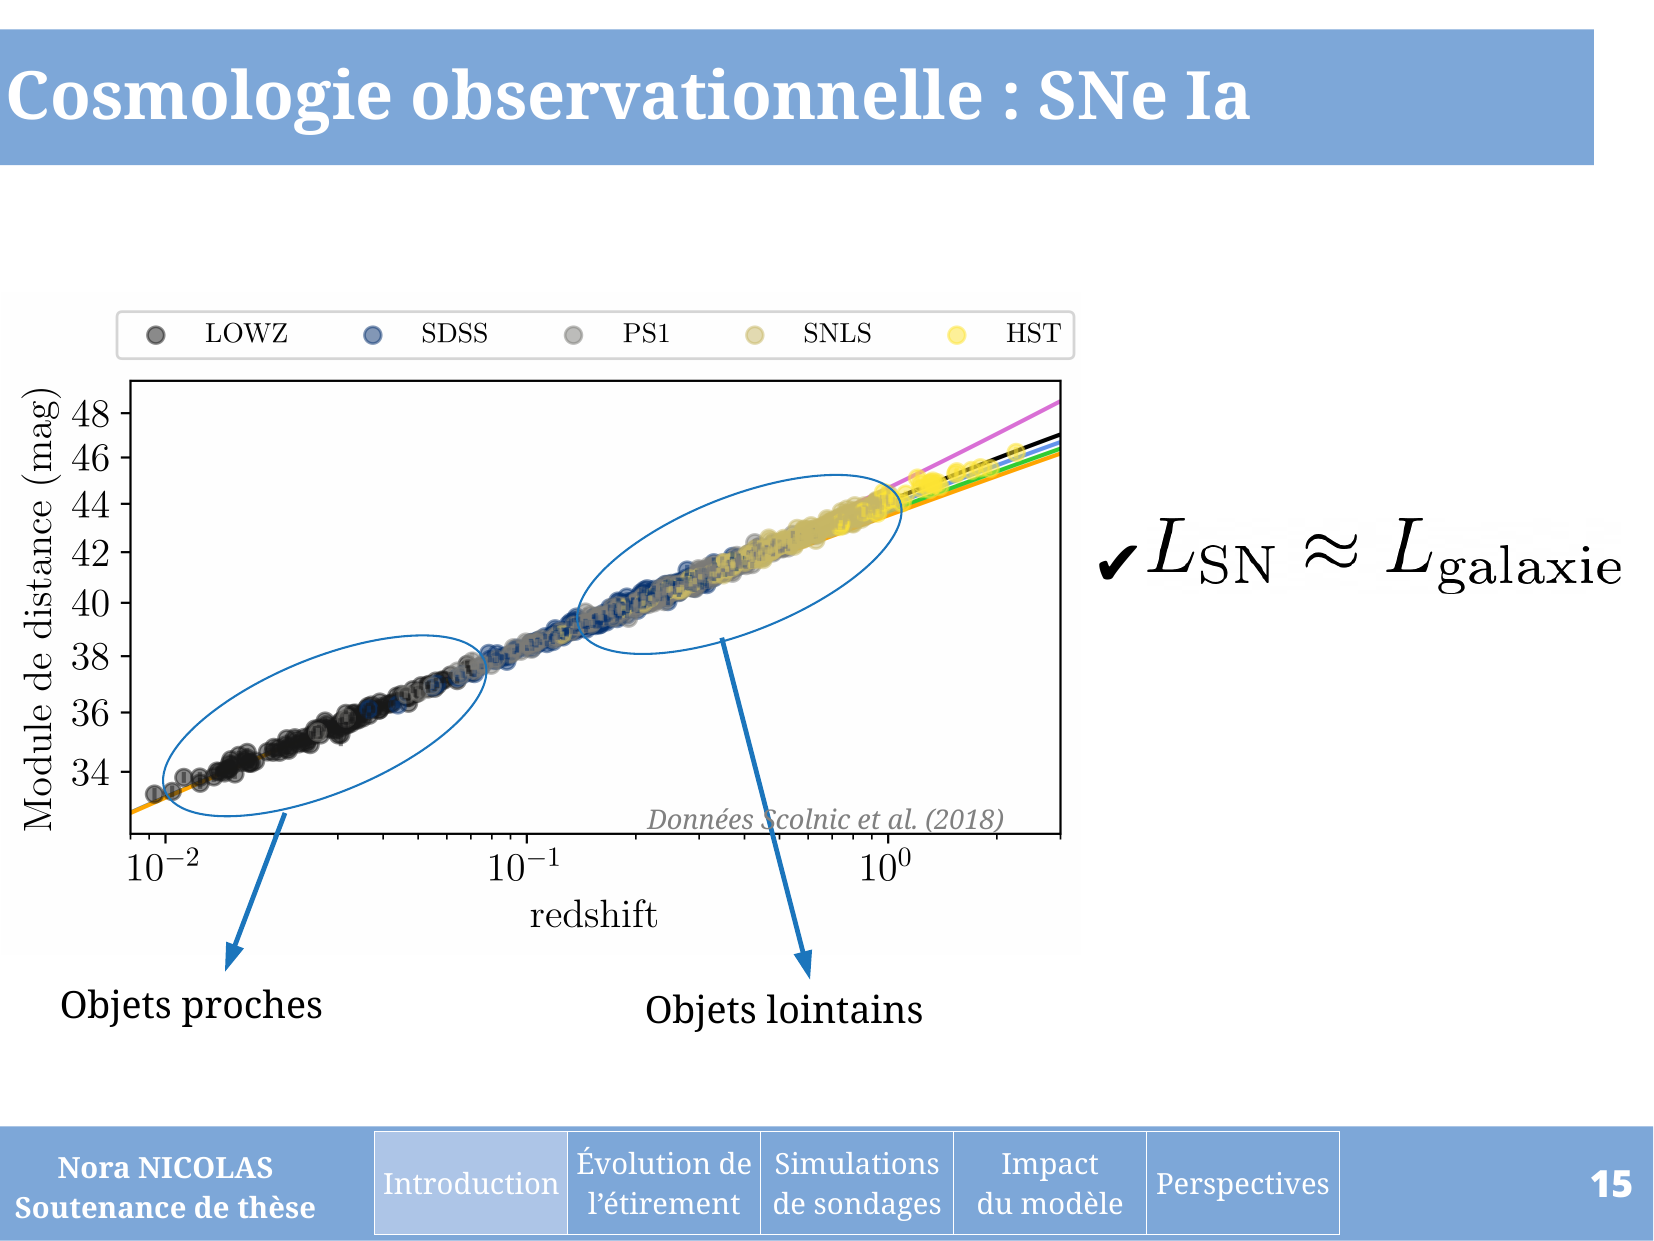

# Cosmologie observationnelle : SNe Ia
✔
Données Scolnic et al. (2018)
Objets proches
Objets lointains
15
Introduction
Évolution de
l’étirement
Simulations
de sondages
Impact
du modèle
Perspectives